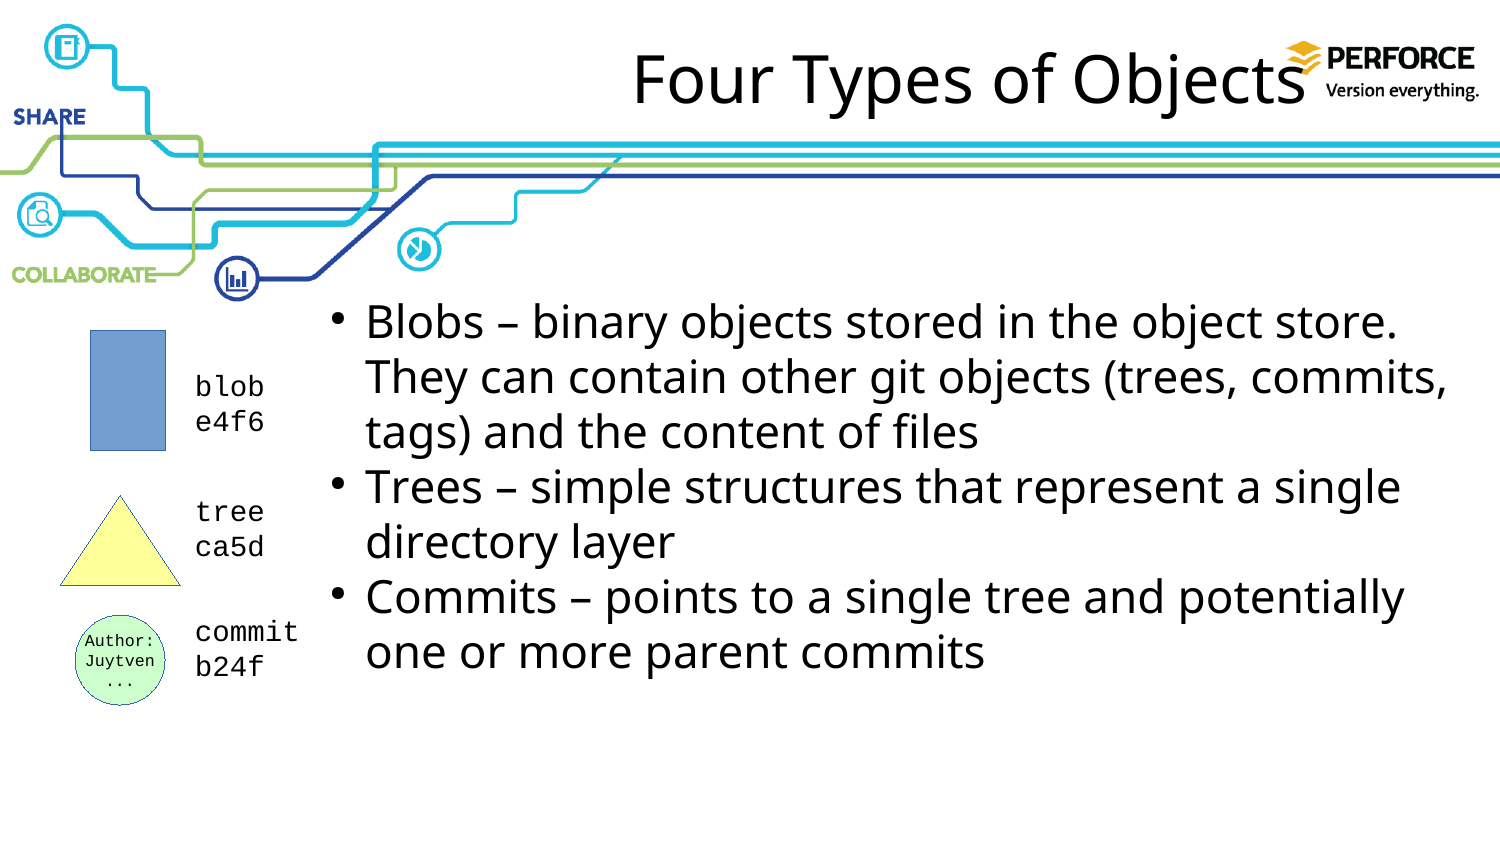

Four Types of Objects
Blobs – binary objects stored in the object store.
They can contain other git objects (trees, commits,
tags) and the content of files
Trees – simple structures that represent a single
directory layer
Commits – points to a single tree and potentially
one or more parent commits
blob
e4f6
tree
ca5d
commit
b24f
Author:
Juytven
...